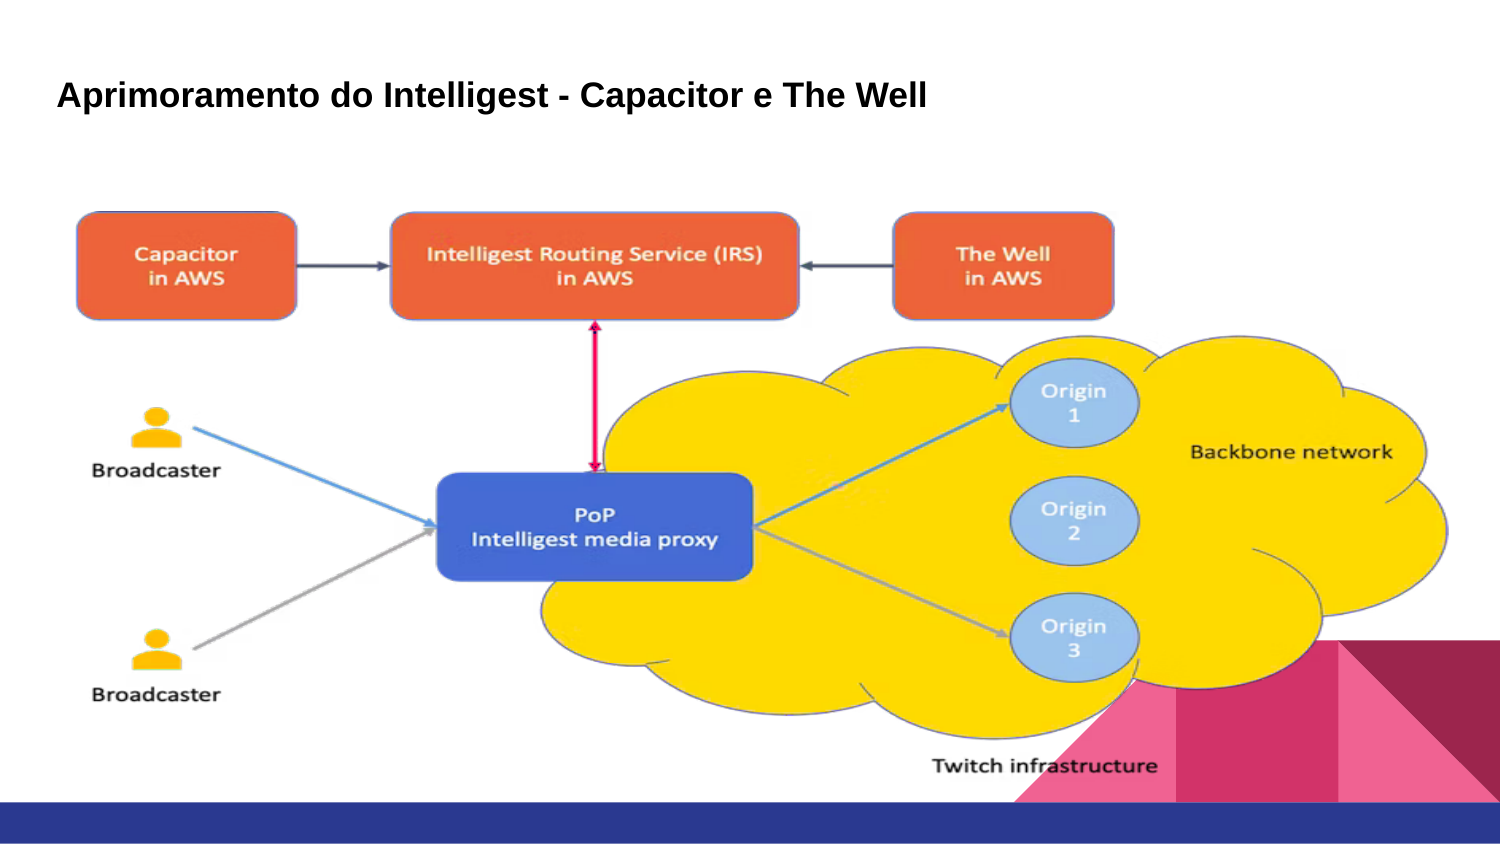

# Aprimoramento do Intelligest - Capacitor e The Well